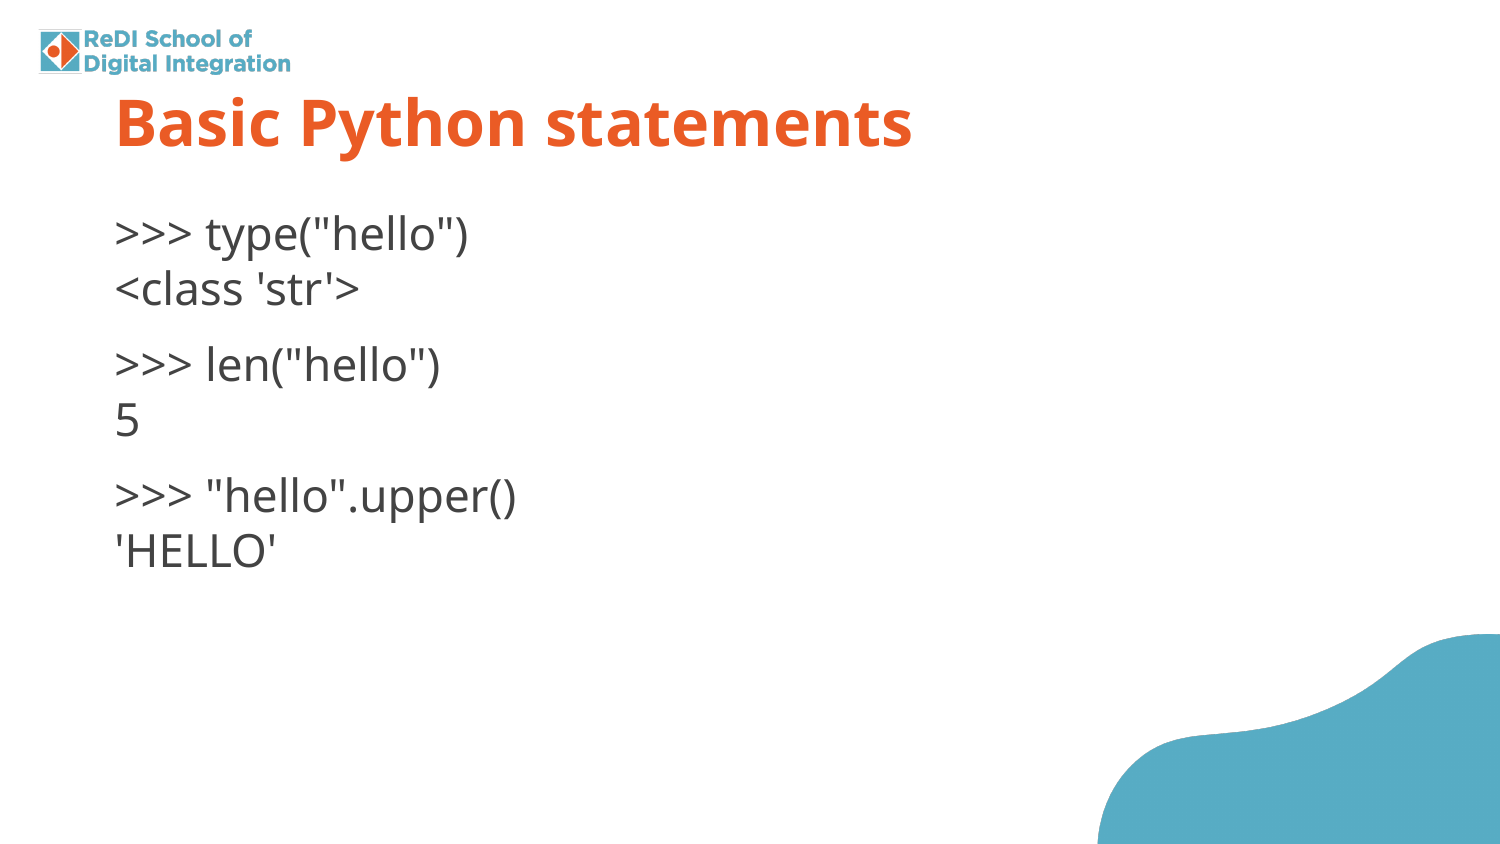

Basic Python statements
>>> type("hello")
<class 'str'>
>>> len("hello")
5
>>> "hello".upper()
'HELLO'